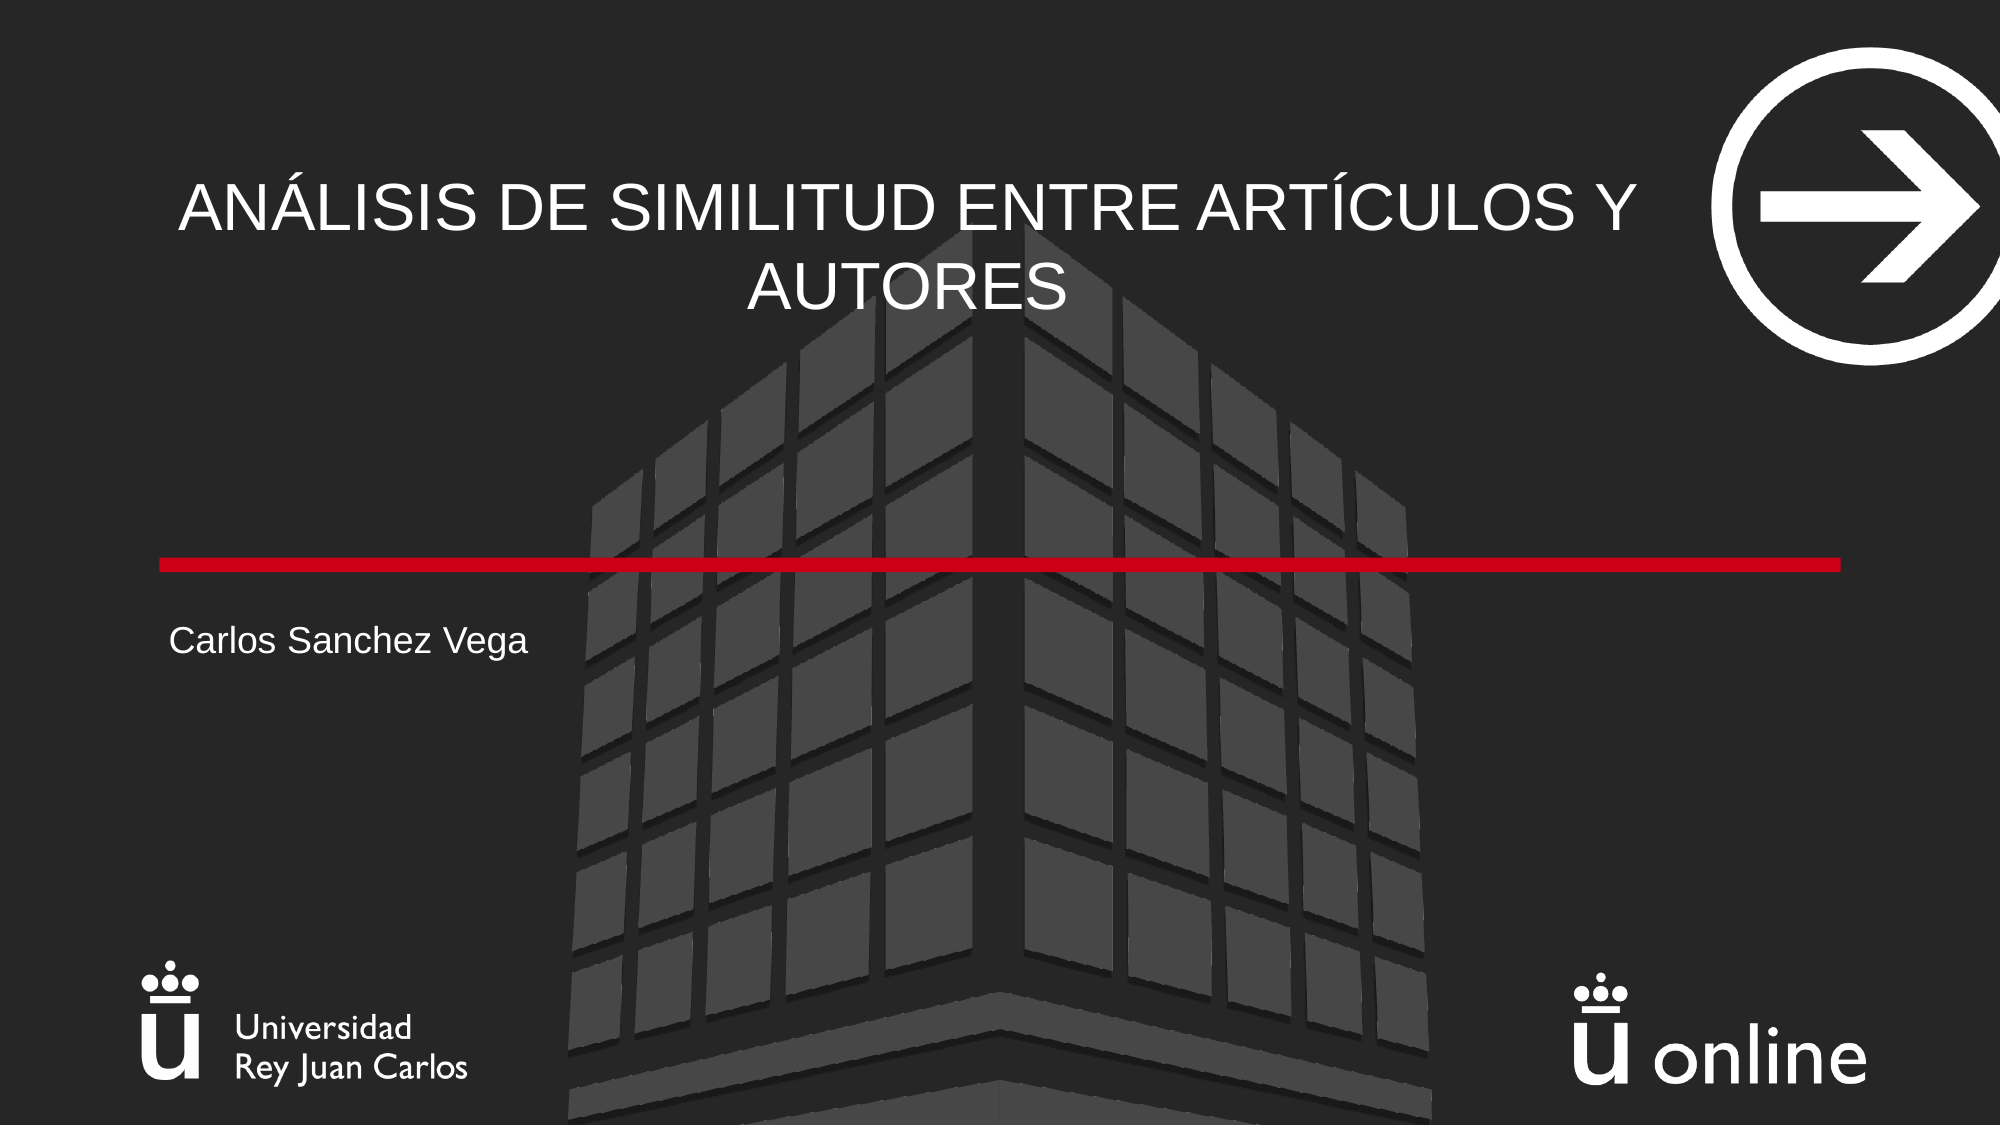

# ANÁLISIS DE SIMILITUD ENTRE ARTÍCULOS Y AUTORES
Carlos Sanchez Vega